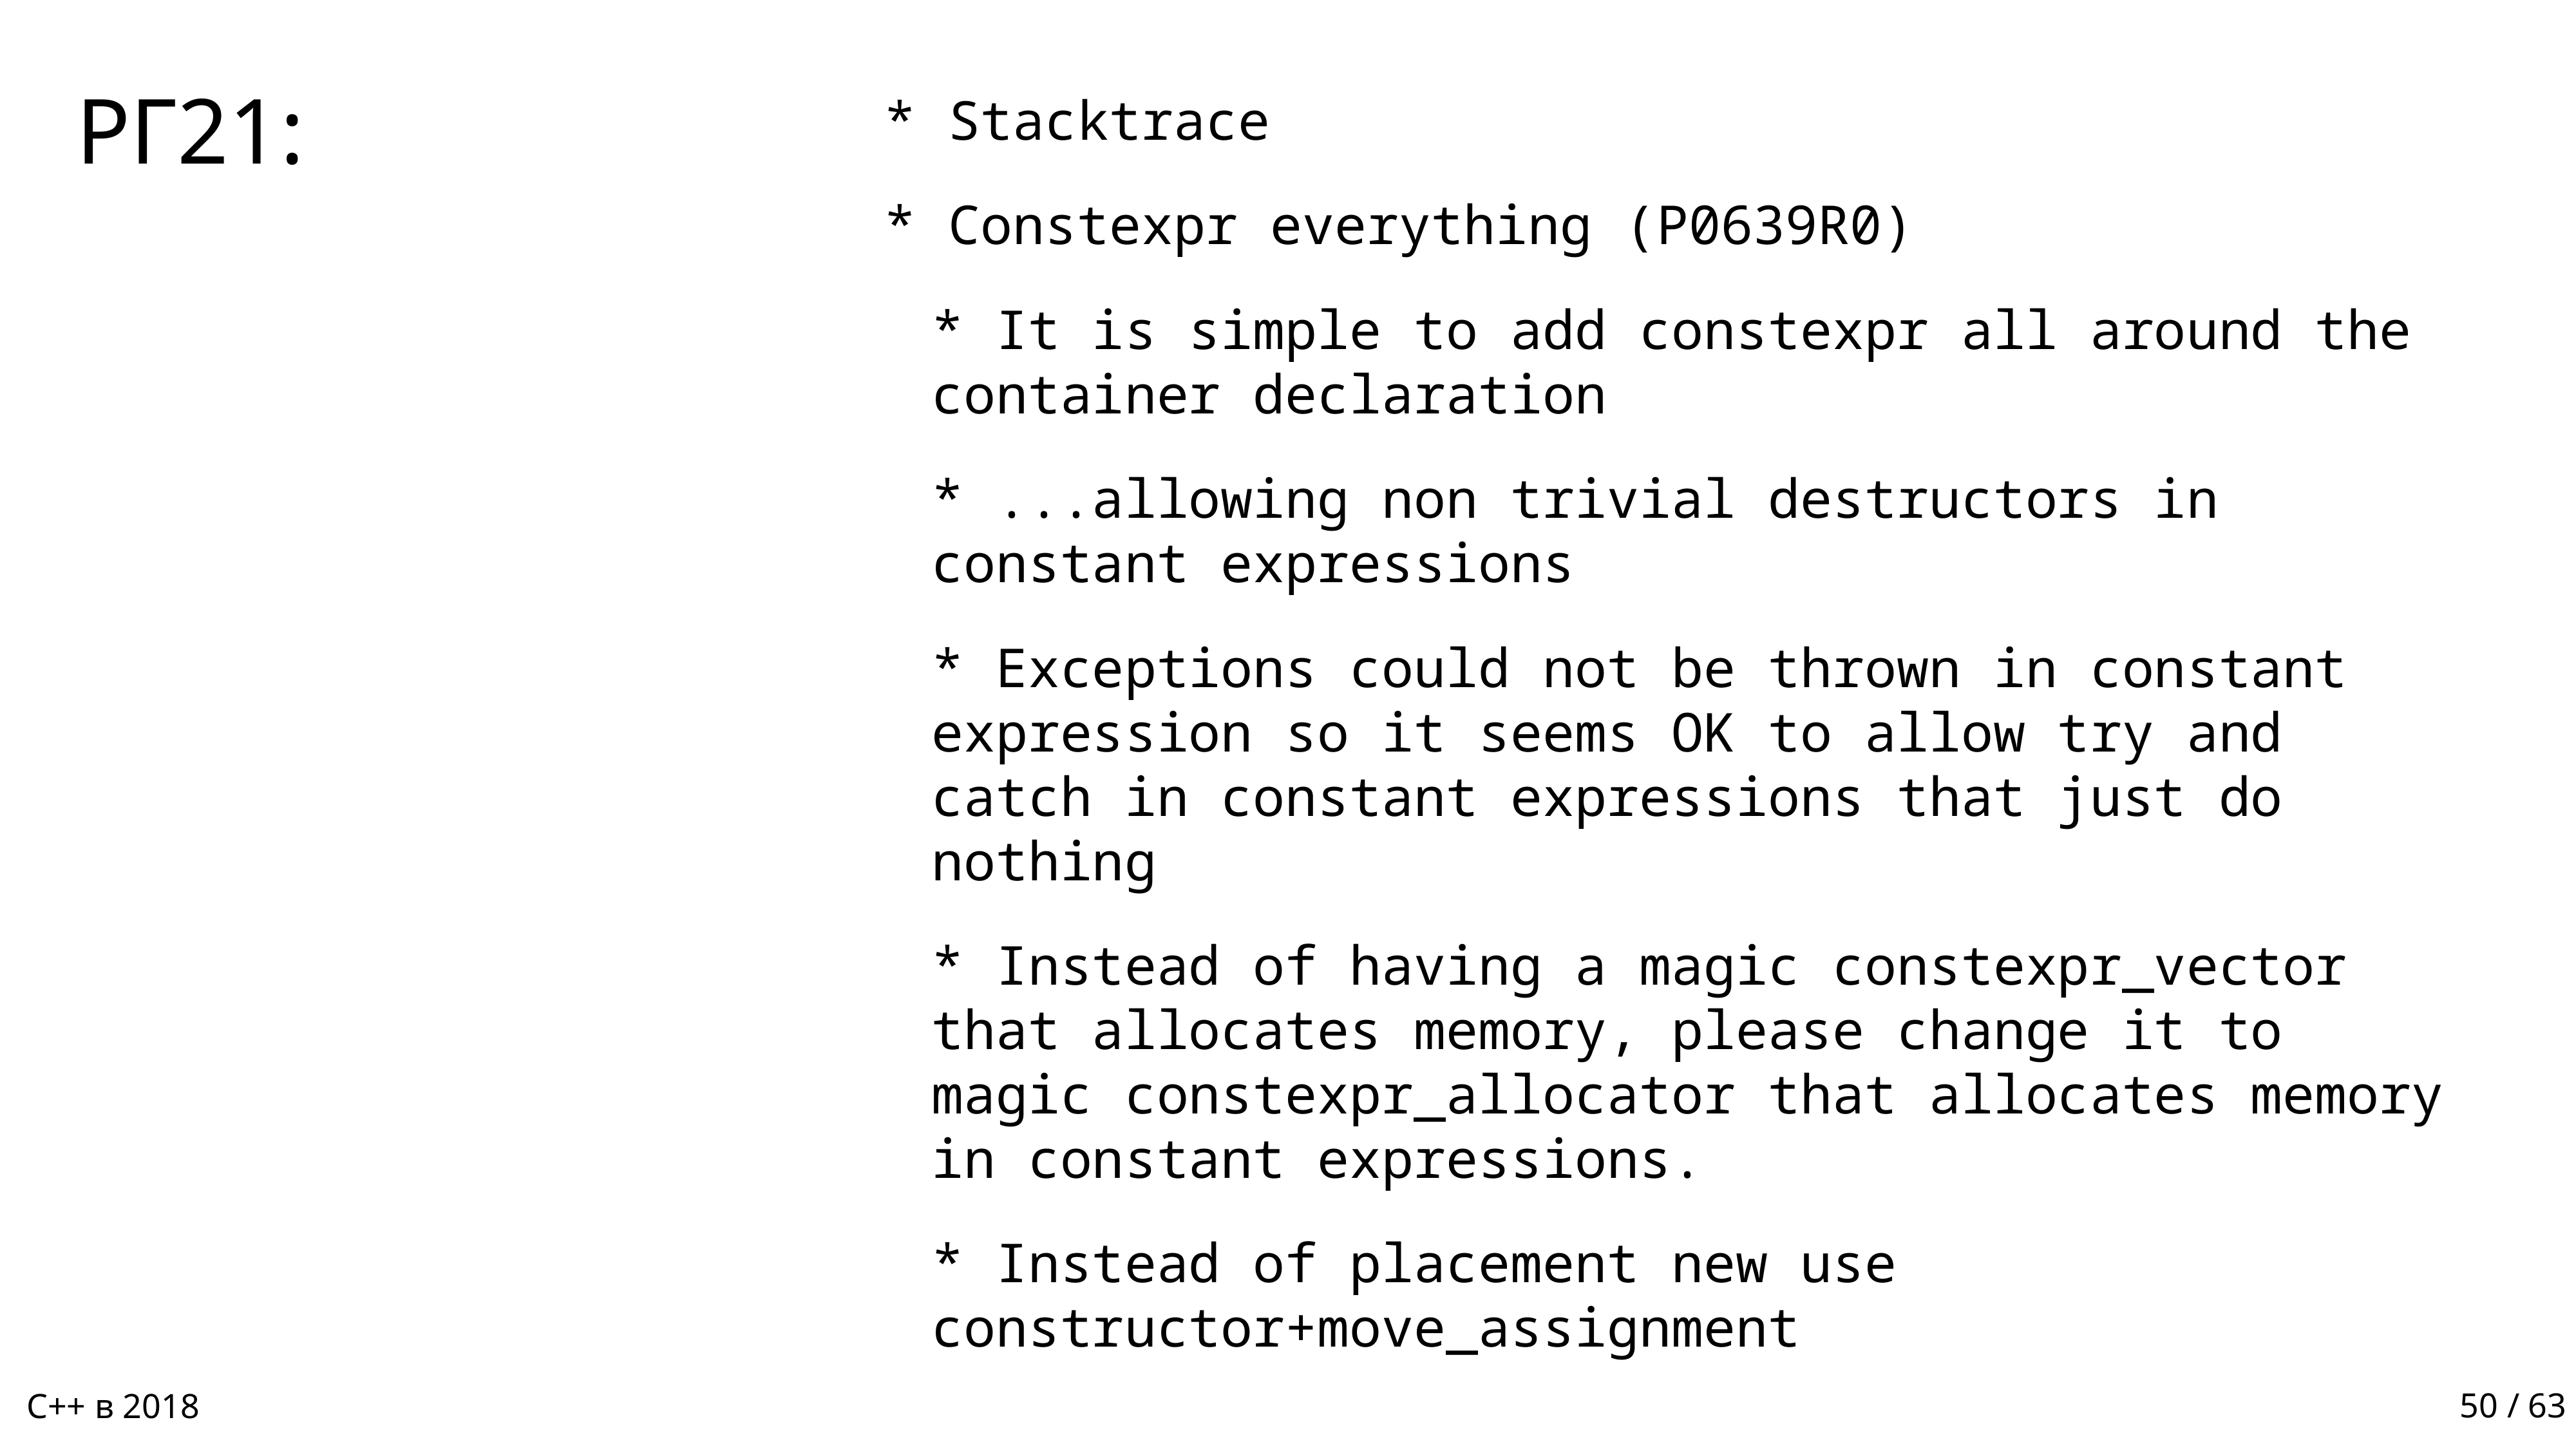

# РГ21:
* Stacktrace
* Constexpr everything (P0639R0)
* It is simple to add constexpr all around the container declaration
* ...allowing non trivial destructors in constant expressions
* Exceptions could not be thrown in constant expression so it seems OK to allow try and catch in constant expressions that just do nothing
* Instead of having a magic constexpr_vector that allocates memory, please change it to magic constexpr_allocator that allocates memory in constant expressions.
* Instead of placement new use constructor+move_assignment
C++ в 2018